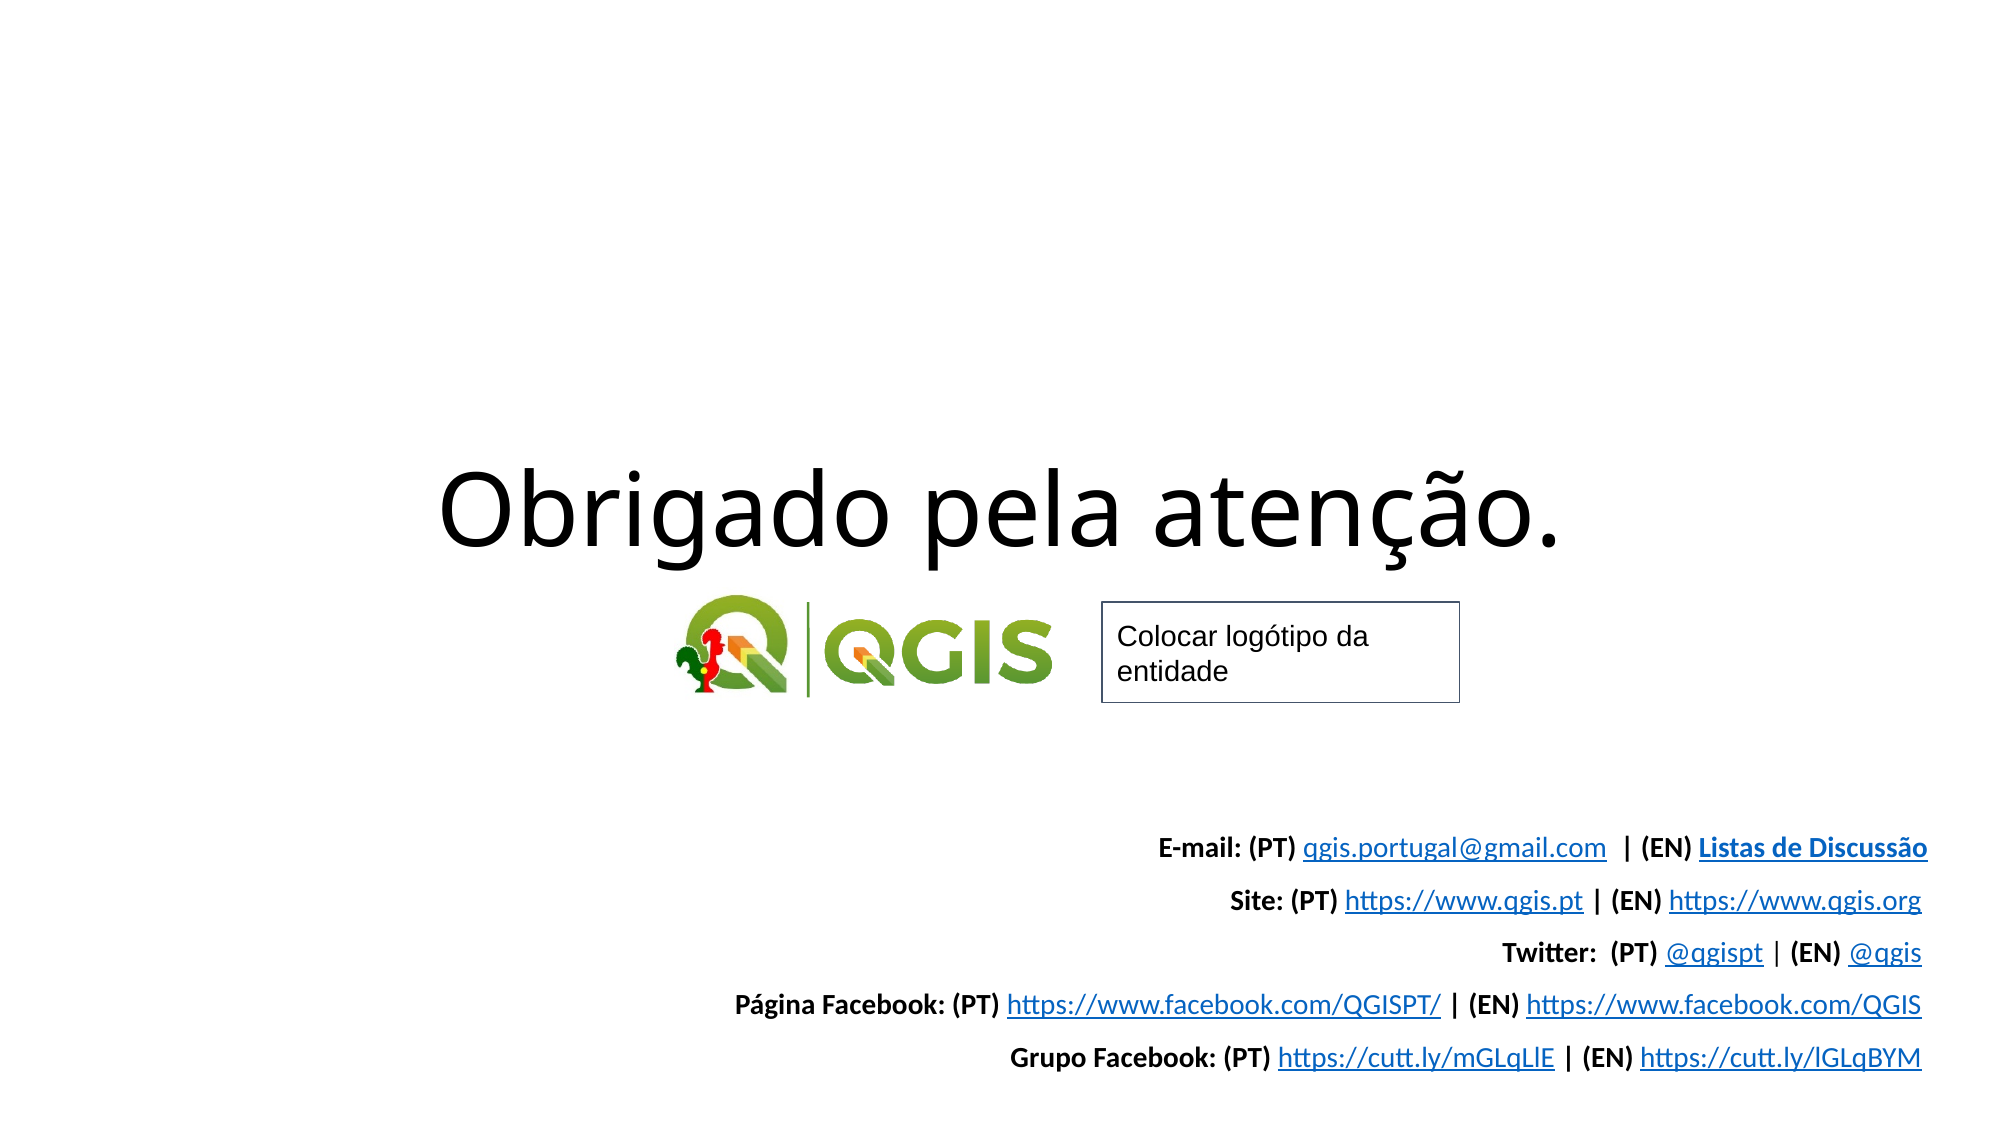

# Obrigado pela atenção.
Colocar logótipo da entidade
E-mail: (PT) qgis.portugal@gmail.com | (EN) Listas de Discussão
Site: (PT) https://www.qgis.pt | (EN) https://www.qgis.org
Twitter: (PT) @qgispt | (EN) @qgis
Página Facebook: (PT) https://www.facebook.com/QGISPT/ | (EN) https://www.facebook.com/QGIS
Grupo Facebook: (PT) https://cutt.ly/mGLqLlE | (EN) https://cutt.ly/lGLqBYM